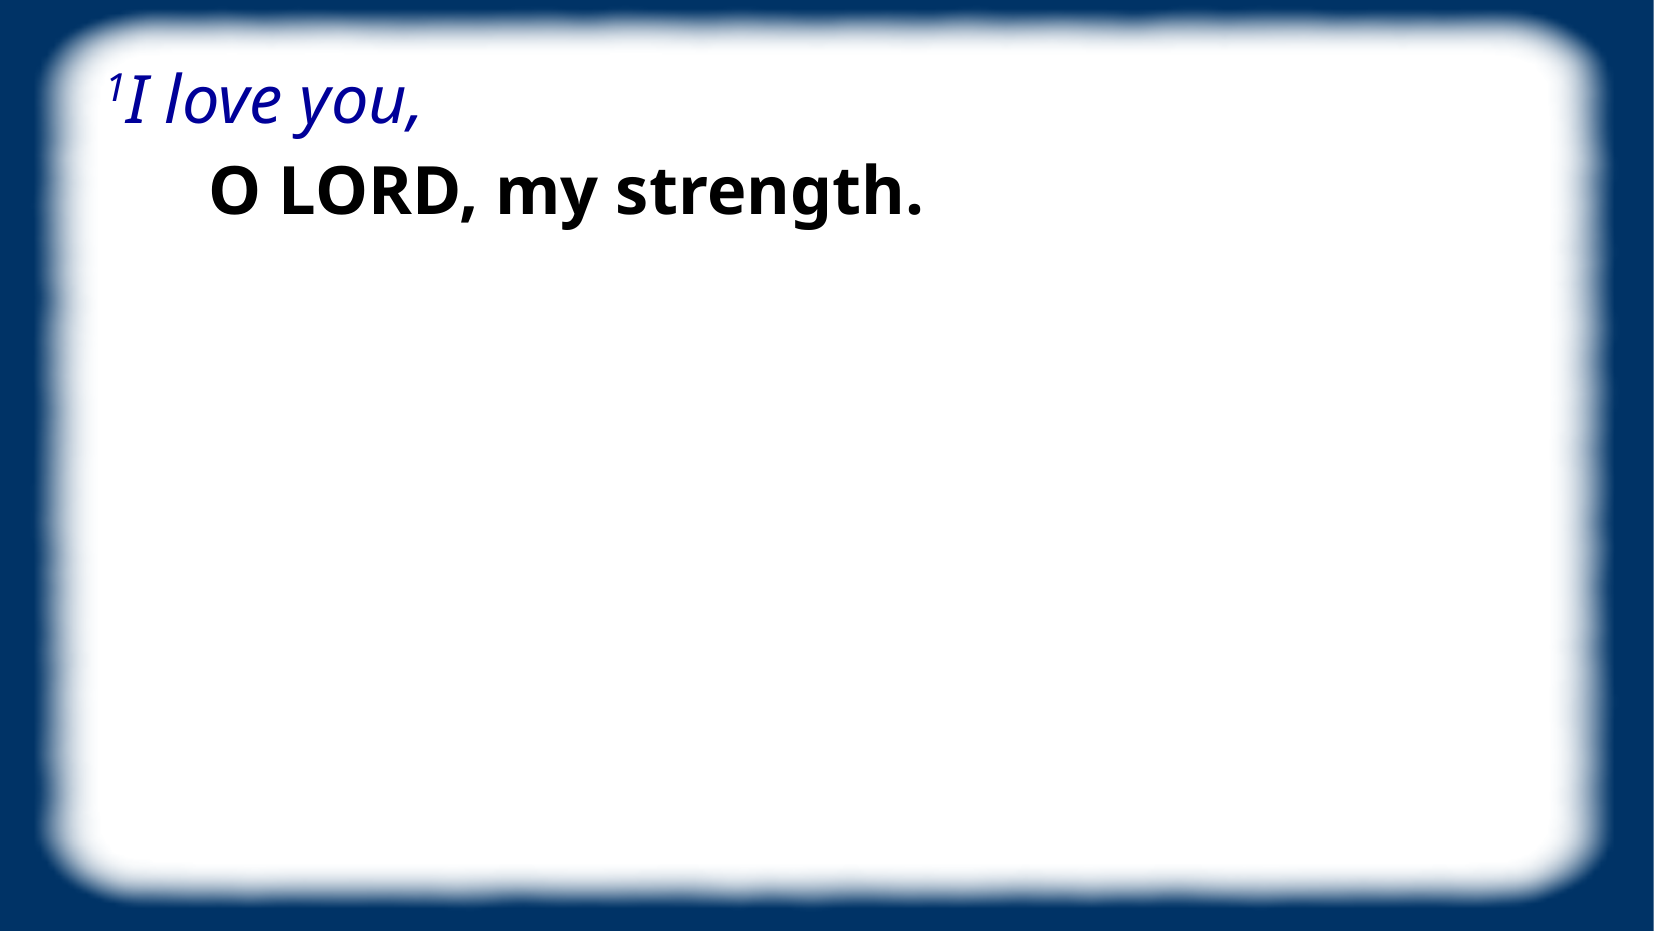

1I love you,
 O LORD, my strength.